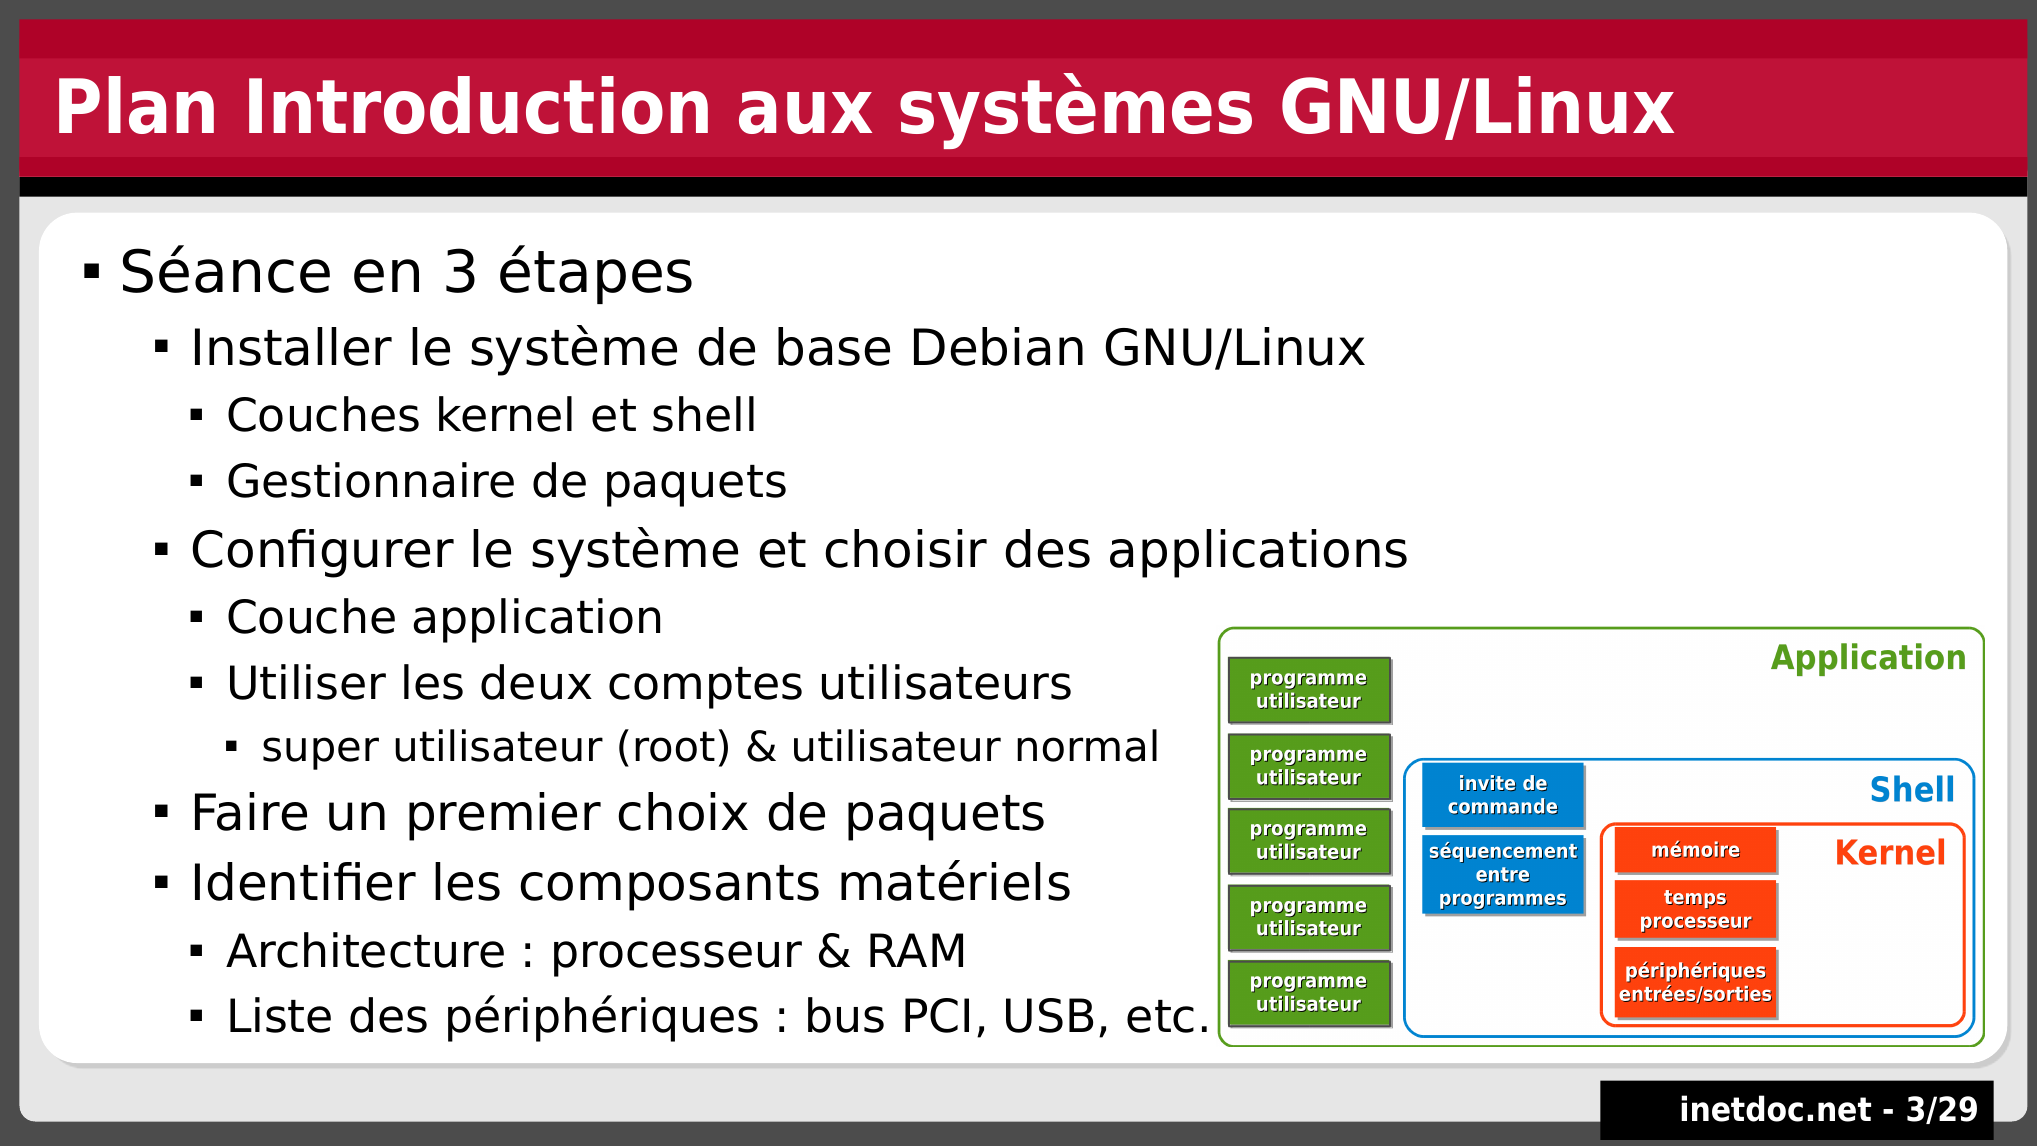

Plan Introduction aux systèmes GNU/Linux
Séance en 3 étapes
Installer le système de base Debian GNU/Linux
Couches kernel et shell
Gestionnaire de paquets
Configurer le système et choisir des applications
Couche application
Utiliser les deux comptes utilisateurs
super utilisateur (root) & utilisateur normal
Faire un premier choix de paquets
Identifier les composants matériels
Architecture : processeur & RAM
Liste des périphériques : bus PCI, USB, etc.
inetdoc.net - /29